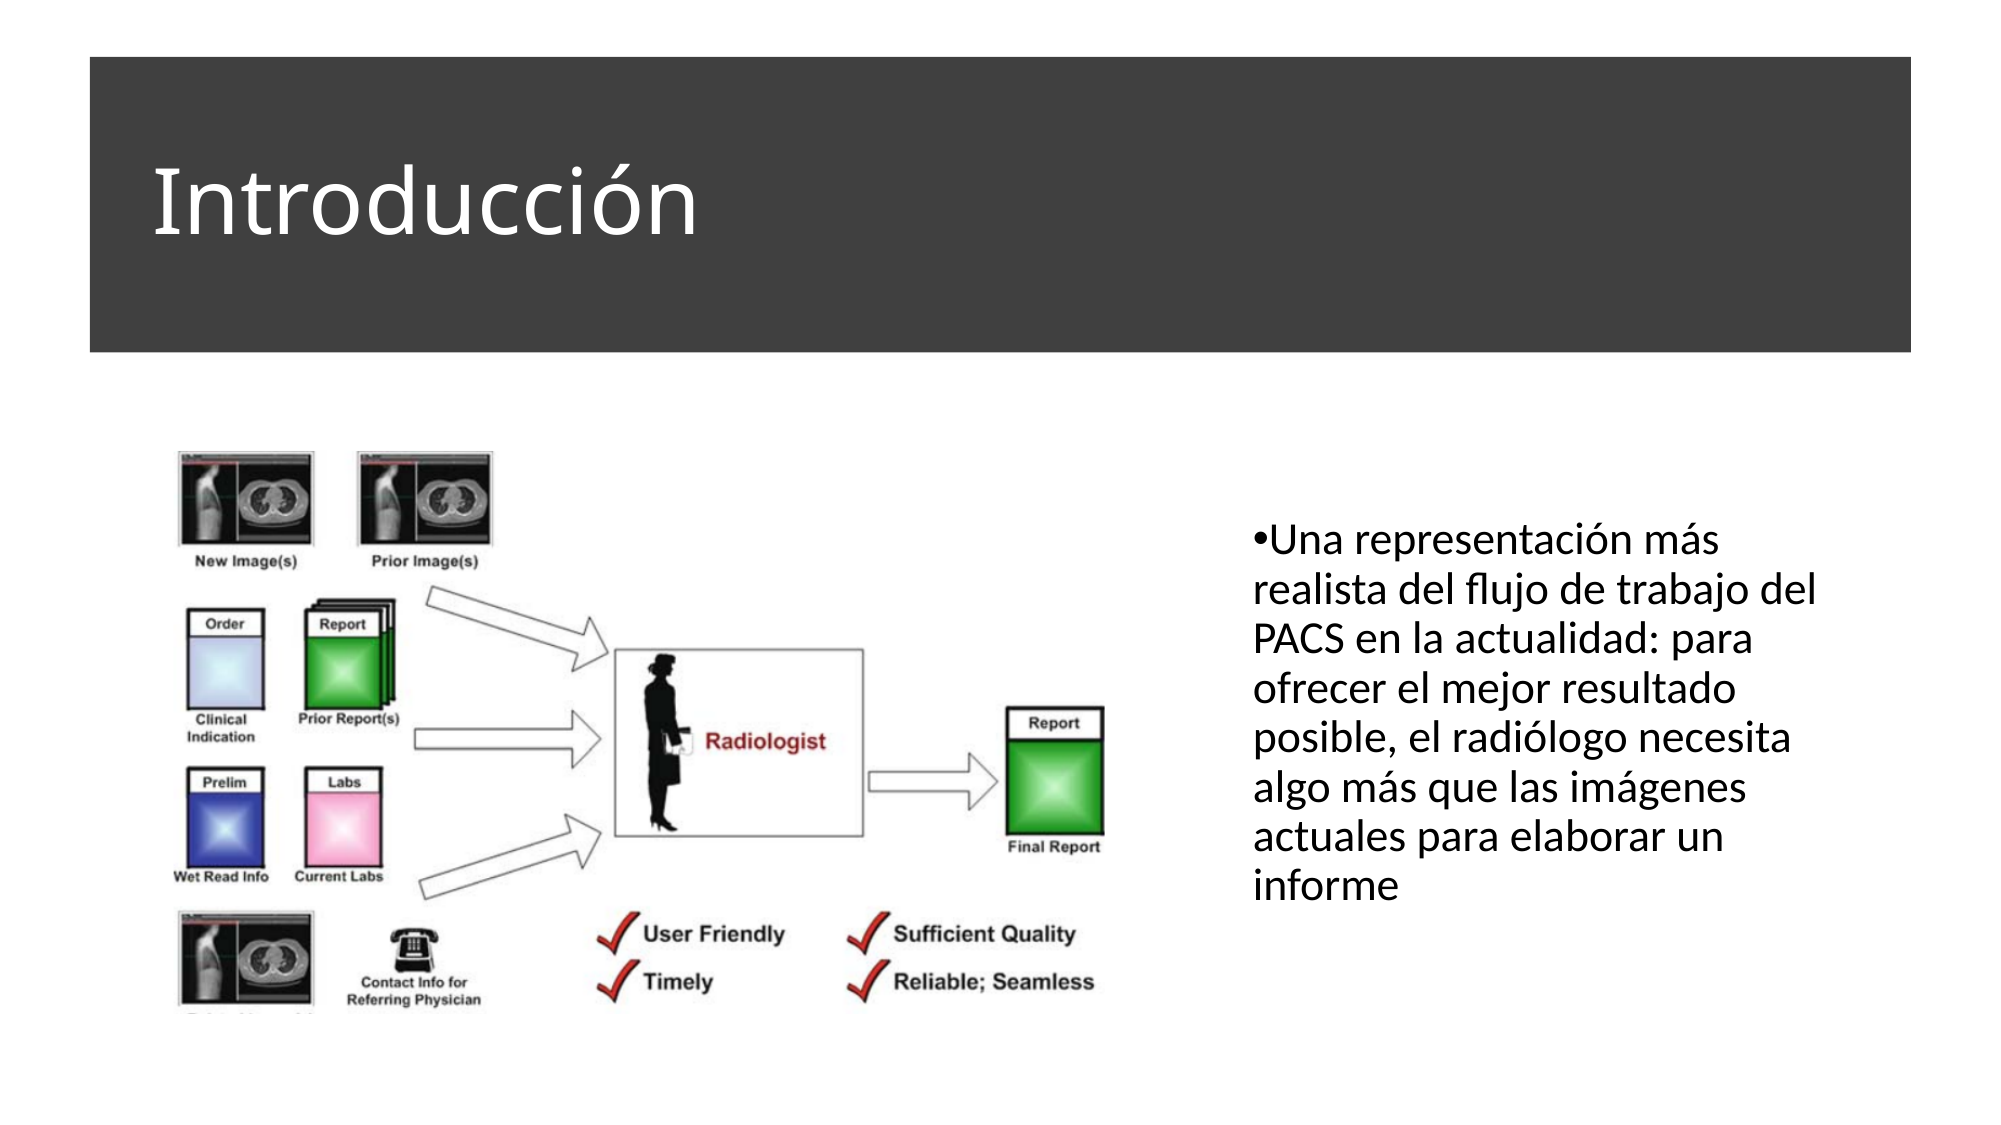

# Introducción
Una representación más realista del flujo de trabajo del PACS en la actualidad: para ofrecer el mejor resultado posible, el radiólogo necesita algo más que las imágenes actuales para elaborar un informe